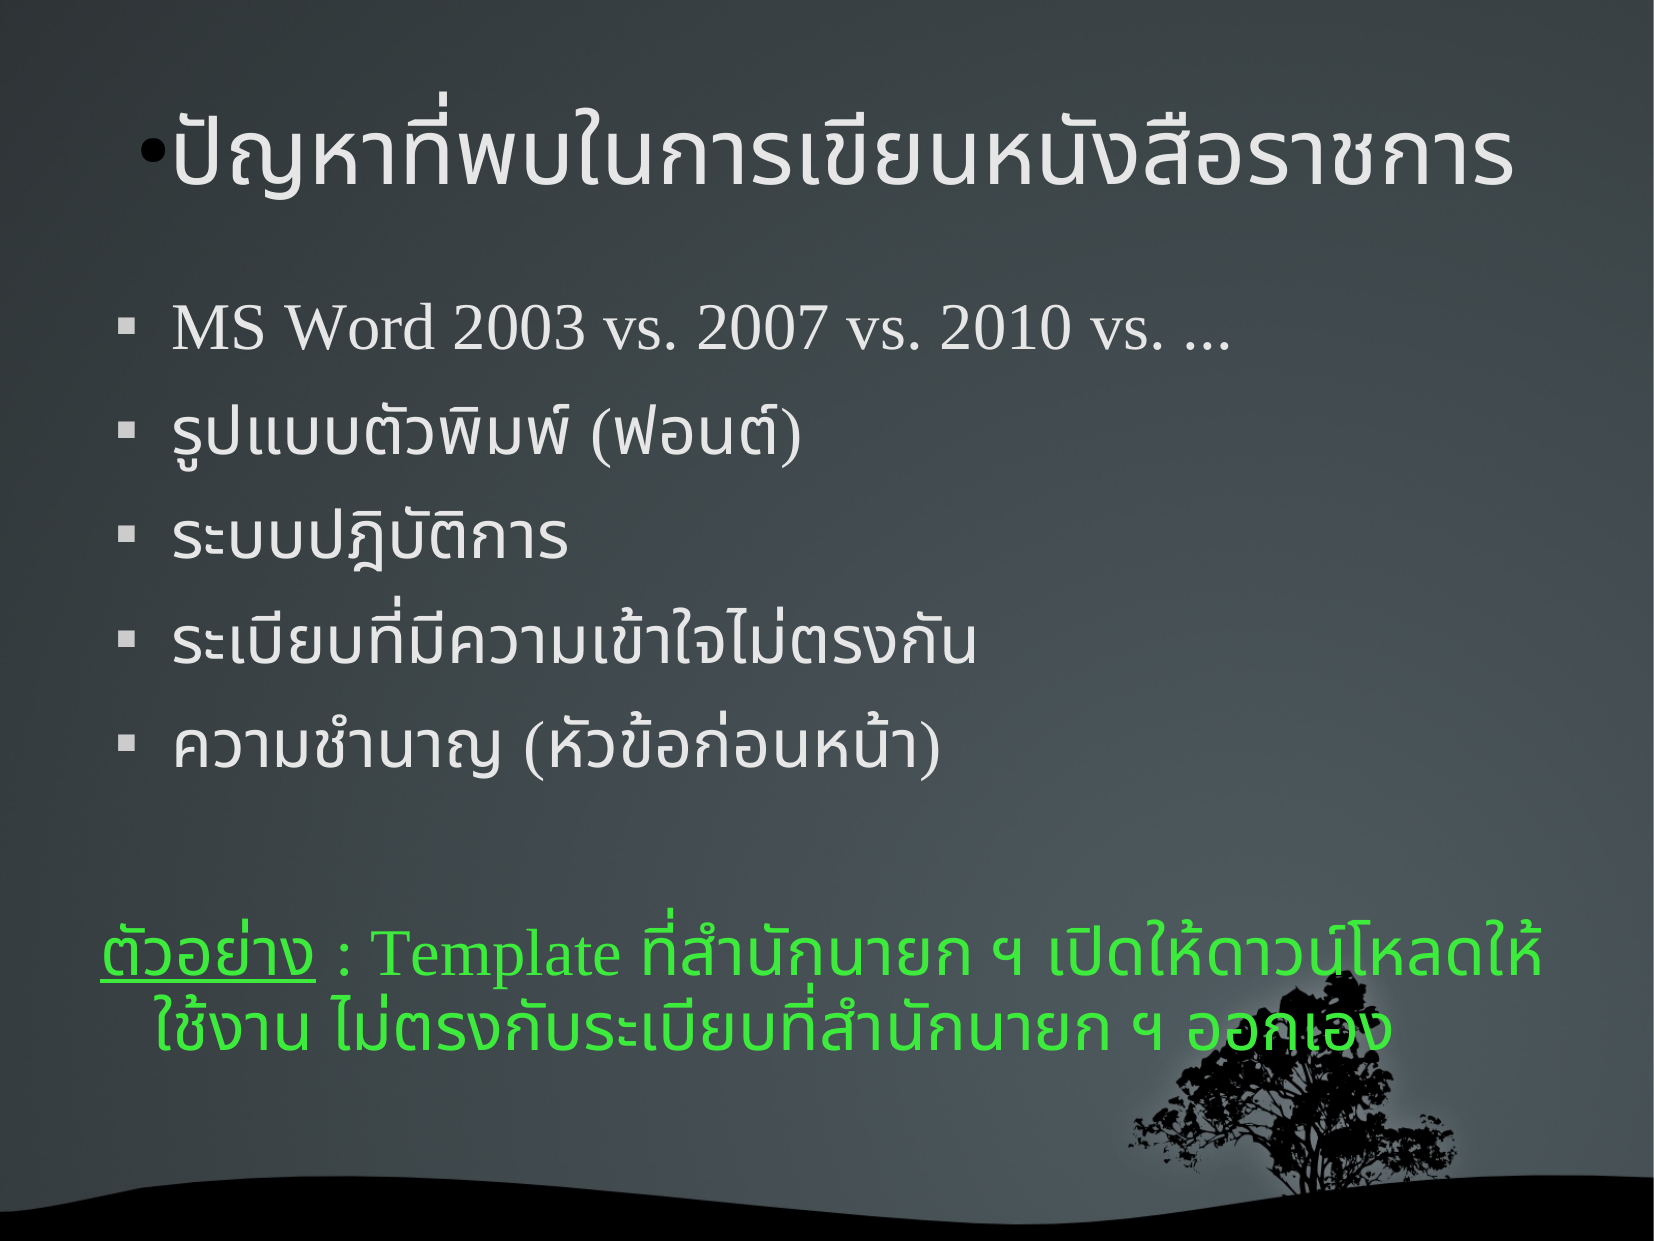

# ปัญหาที่พบในการเขียนหนังสือราชการ
MS Word 2003 vs. 2007 vs. 2010 vs. ...
รูปแบบตัวพิมพ์ (ฟอนต์)
ระบบปฎิบัติการ
ระเบียบที่มีความเข้าใจไม่ตรงกัน
ความชำนาญ (หัวข้อก่อนหน้า)
ตัวอย่าง : Template ที่สำนักนายก ฯ เปิดให้ดาวน์โหลดให้ใช้งาน ไม่ตรงกับระเบียบที่สำนักนายก ฯ ออกเอง